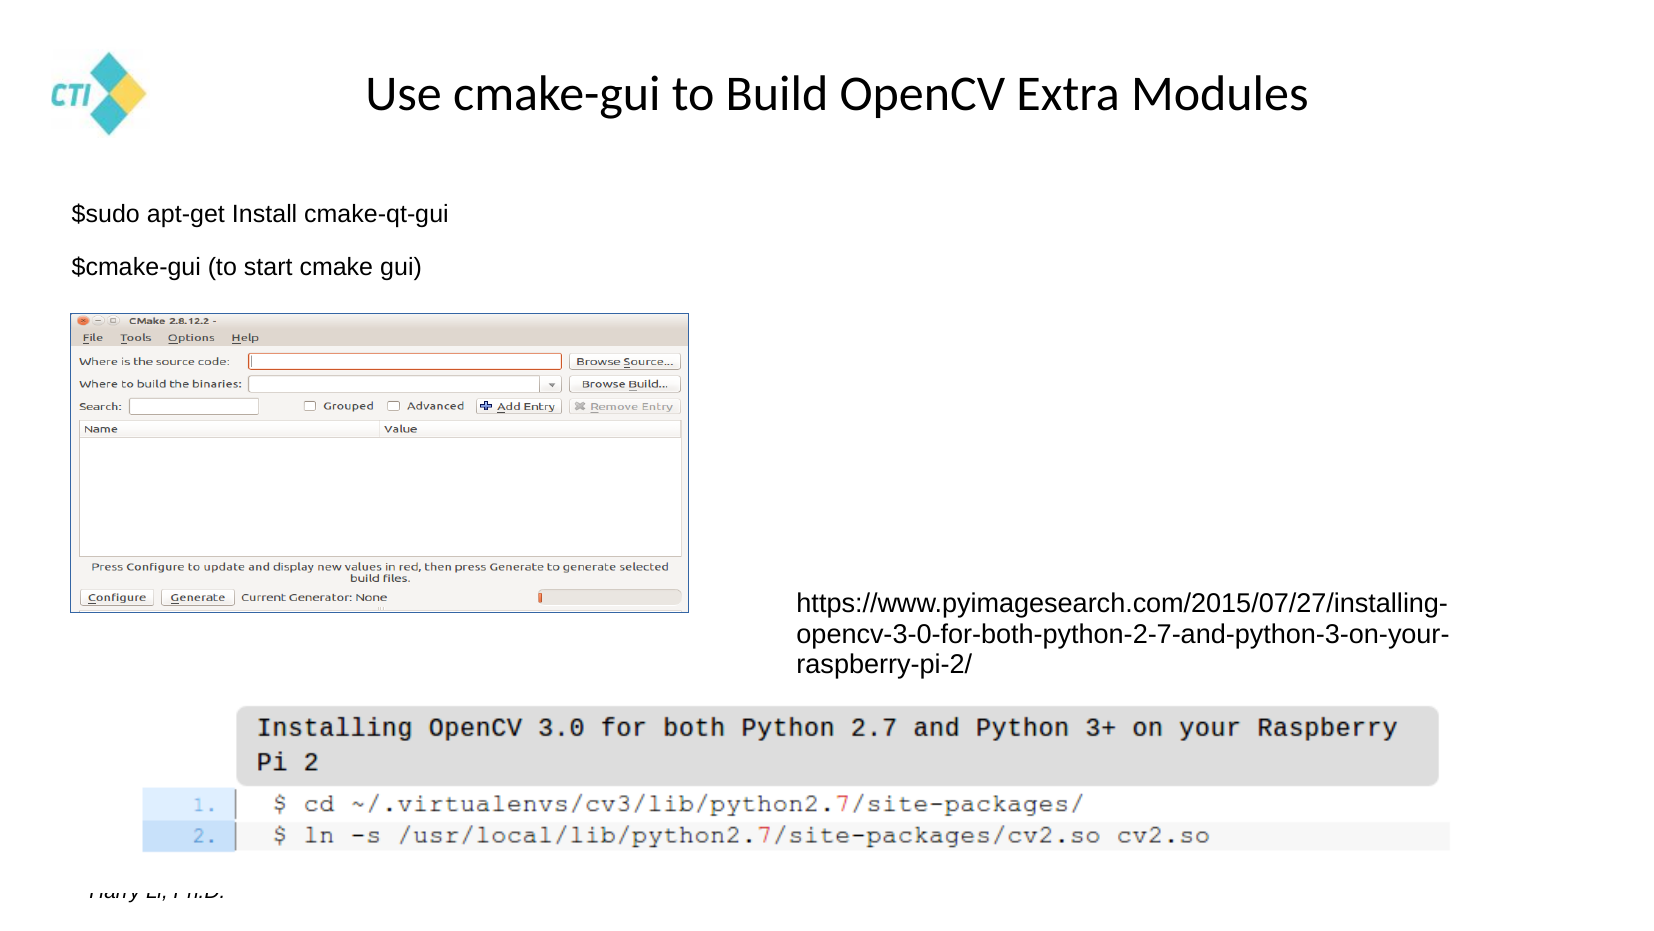

Use cmake-gui to Build OpenCV Extra Modules
$sudo apt-get Install cmake-qt-gui
$cmake-gui (to start cmake gui)
https://www.pyimagesearch.com/2015/07/27/installing-opencv-3-0-for-both-python-2-7-and-python-3-on-your-raspberry-pi-2/
Harry Li, Ph.D.